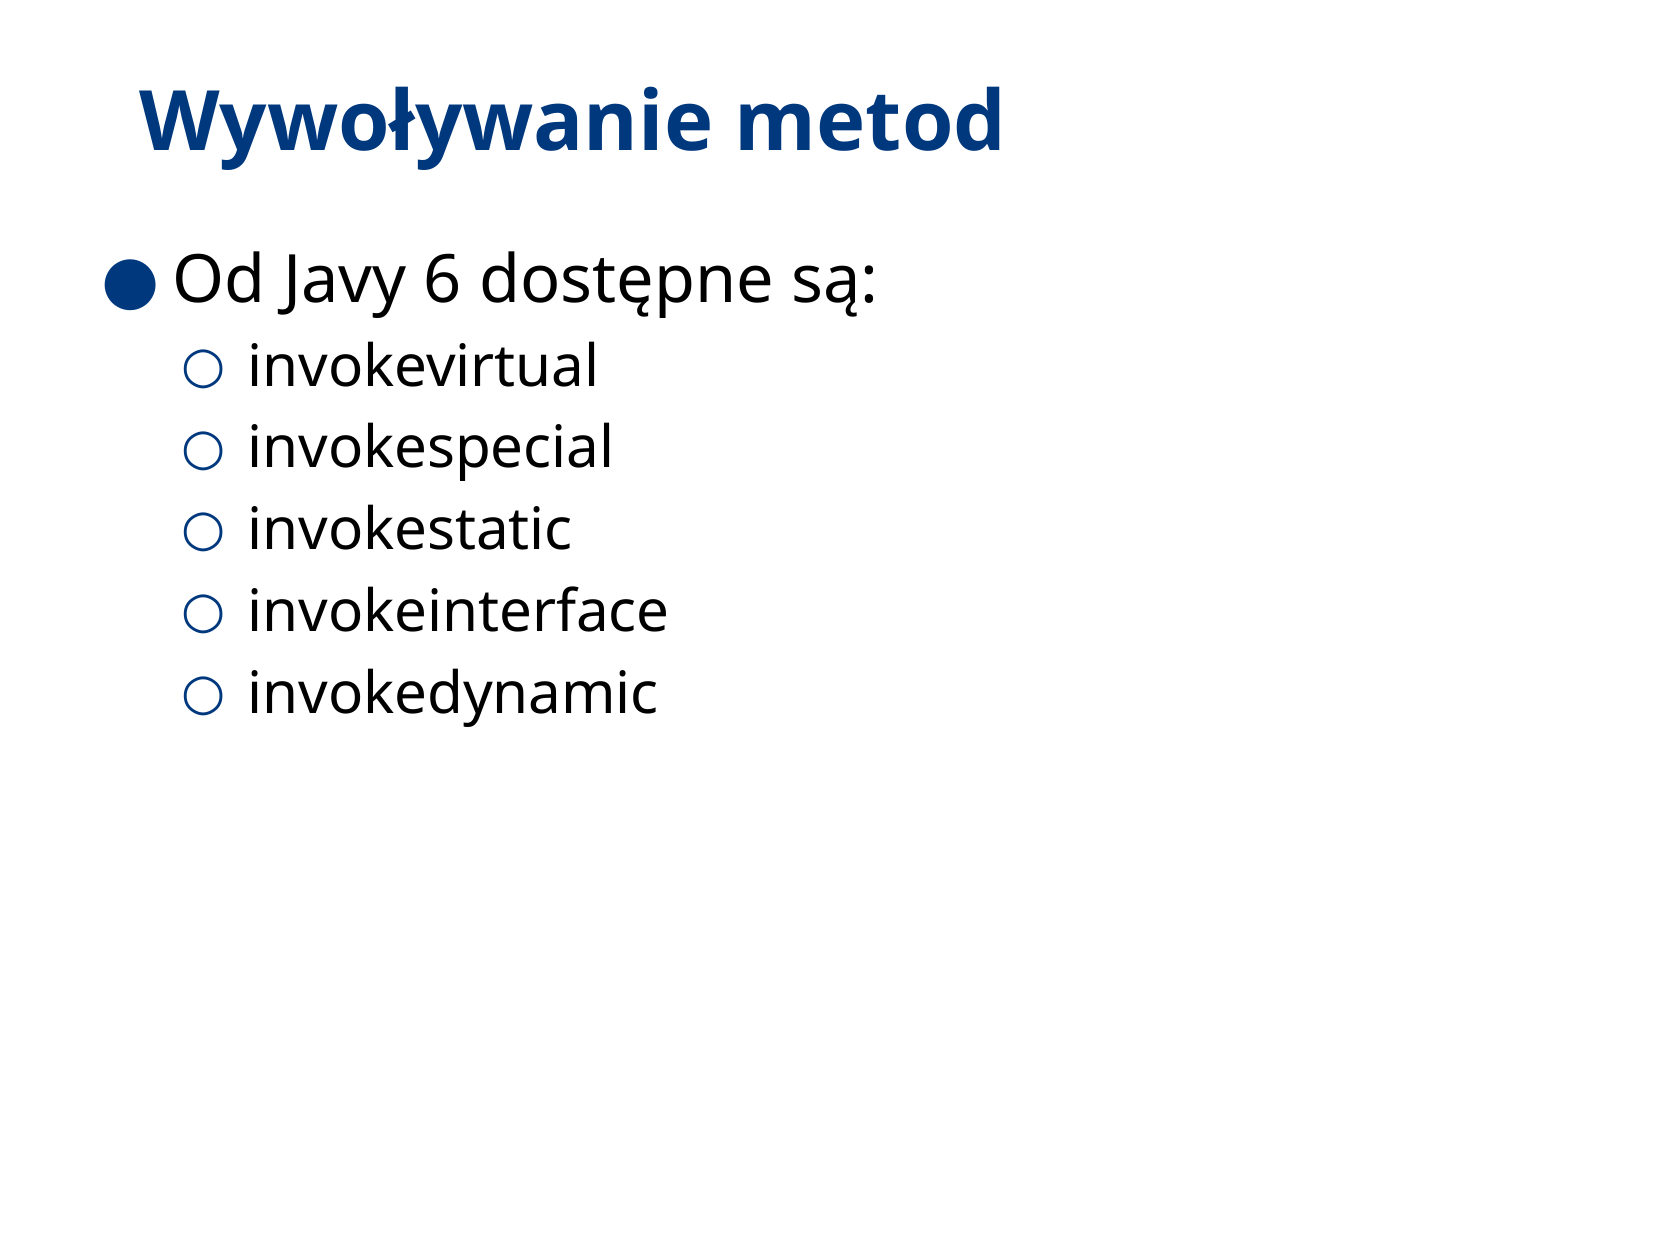

Wywoływanie metod
# Od Javy 6 dostępne są:
invokevirtual
invokespecial
invokestatic
invokeinterface
invokedynamic